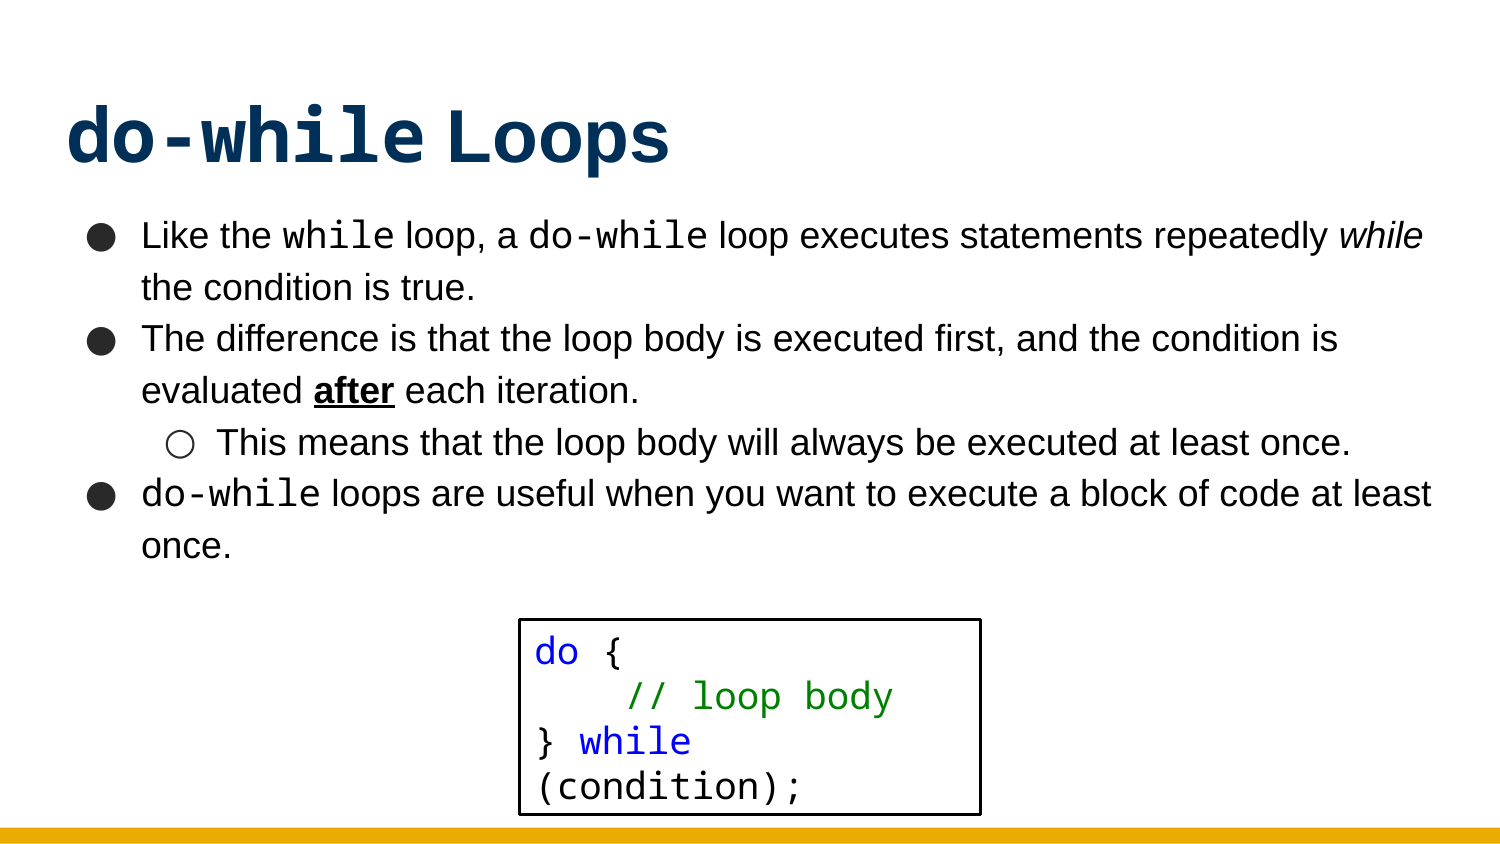

# do-while Loops
Like the while loop, a do-while loop executes statements repeatedly while the condition is true.
The difference is that the loop body is executed first, and the condition is evaluated after each iteration.
This means that the loop body will always be executed at least once.
do-while loops are useful when you want to execute a block of code at least once.
do {
    // loop body
} while (condition);